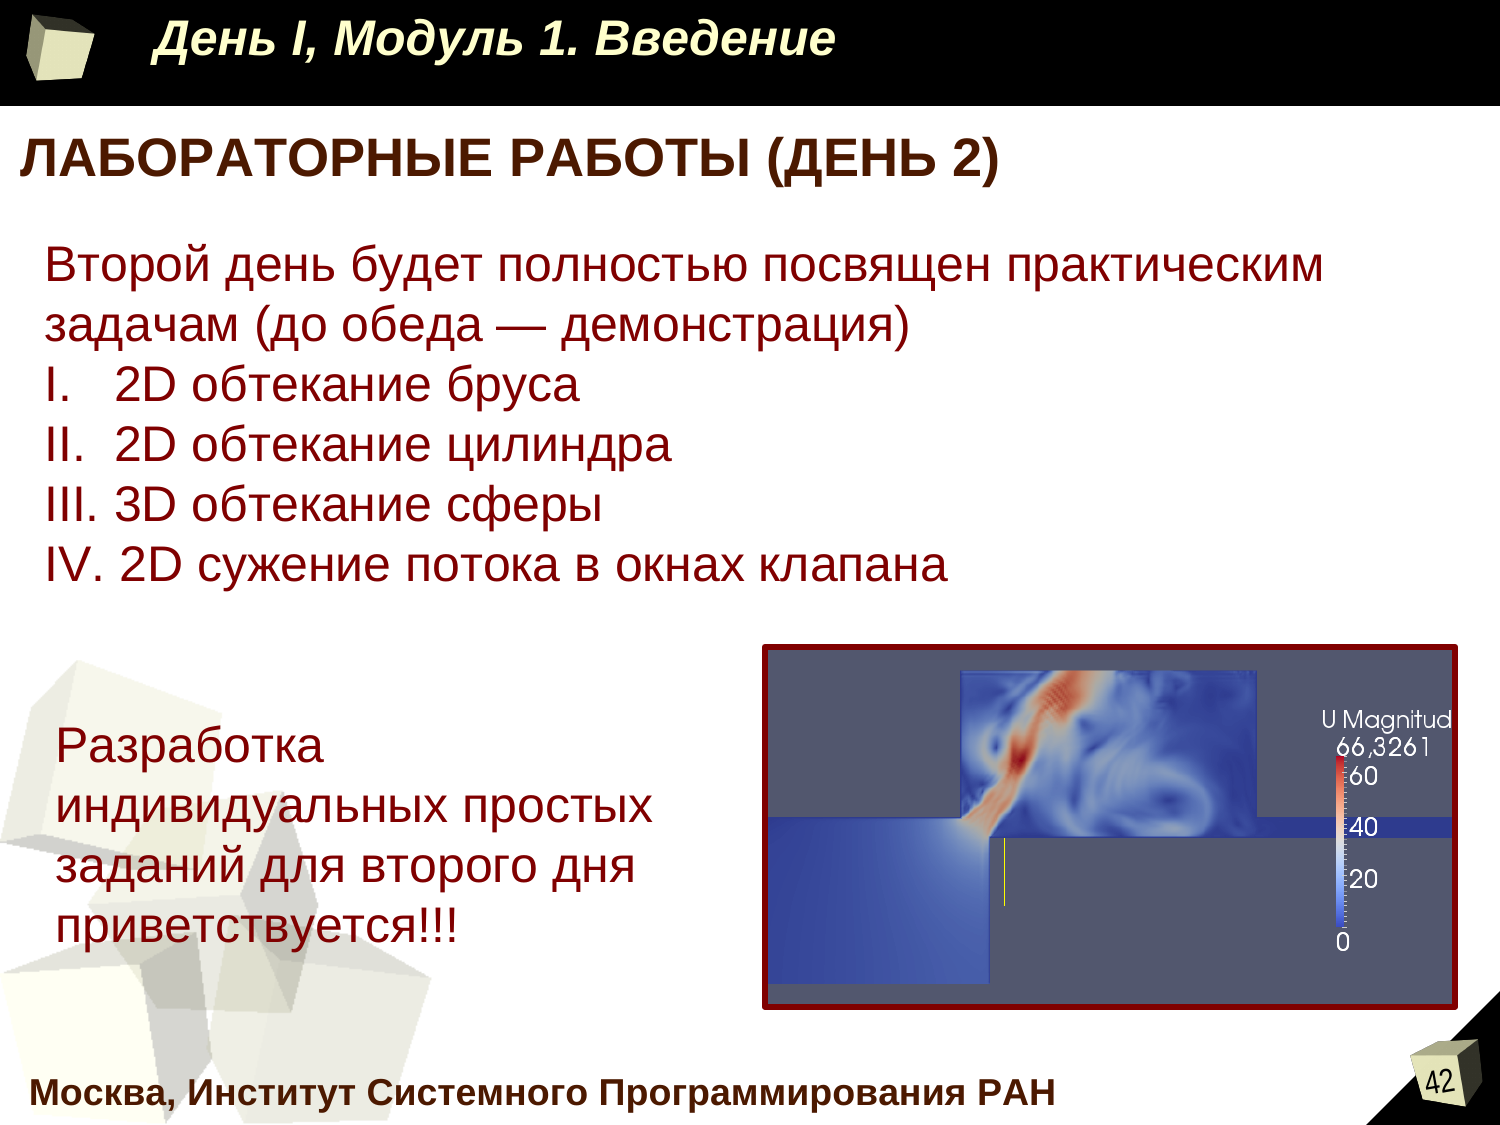

#
ЛАБОРАТОРНЫЕ РАБОТЫ (ДЕНЬ 2)
Второй день будет полностью посвящен практическим задачам (до обеда — демонстрация)
 2D обтекание бруса
 2D обтекание цилиндра
 3D обтекание сферы
 2D сужение потока в окнах клапана
Разработка индивидуальных простых заданий для второго дня приветствуется!!!